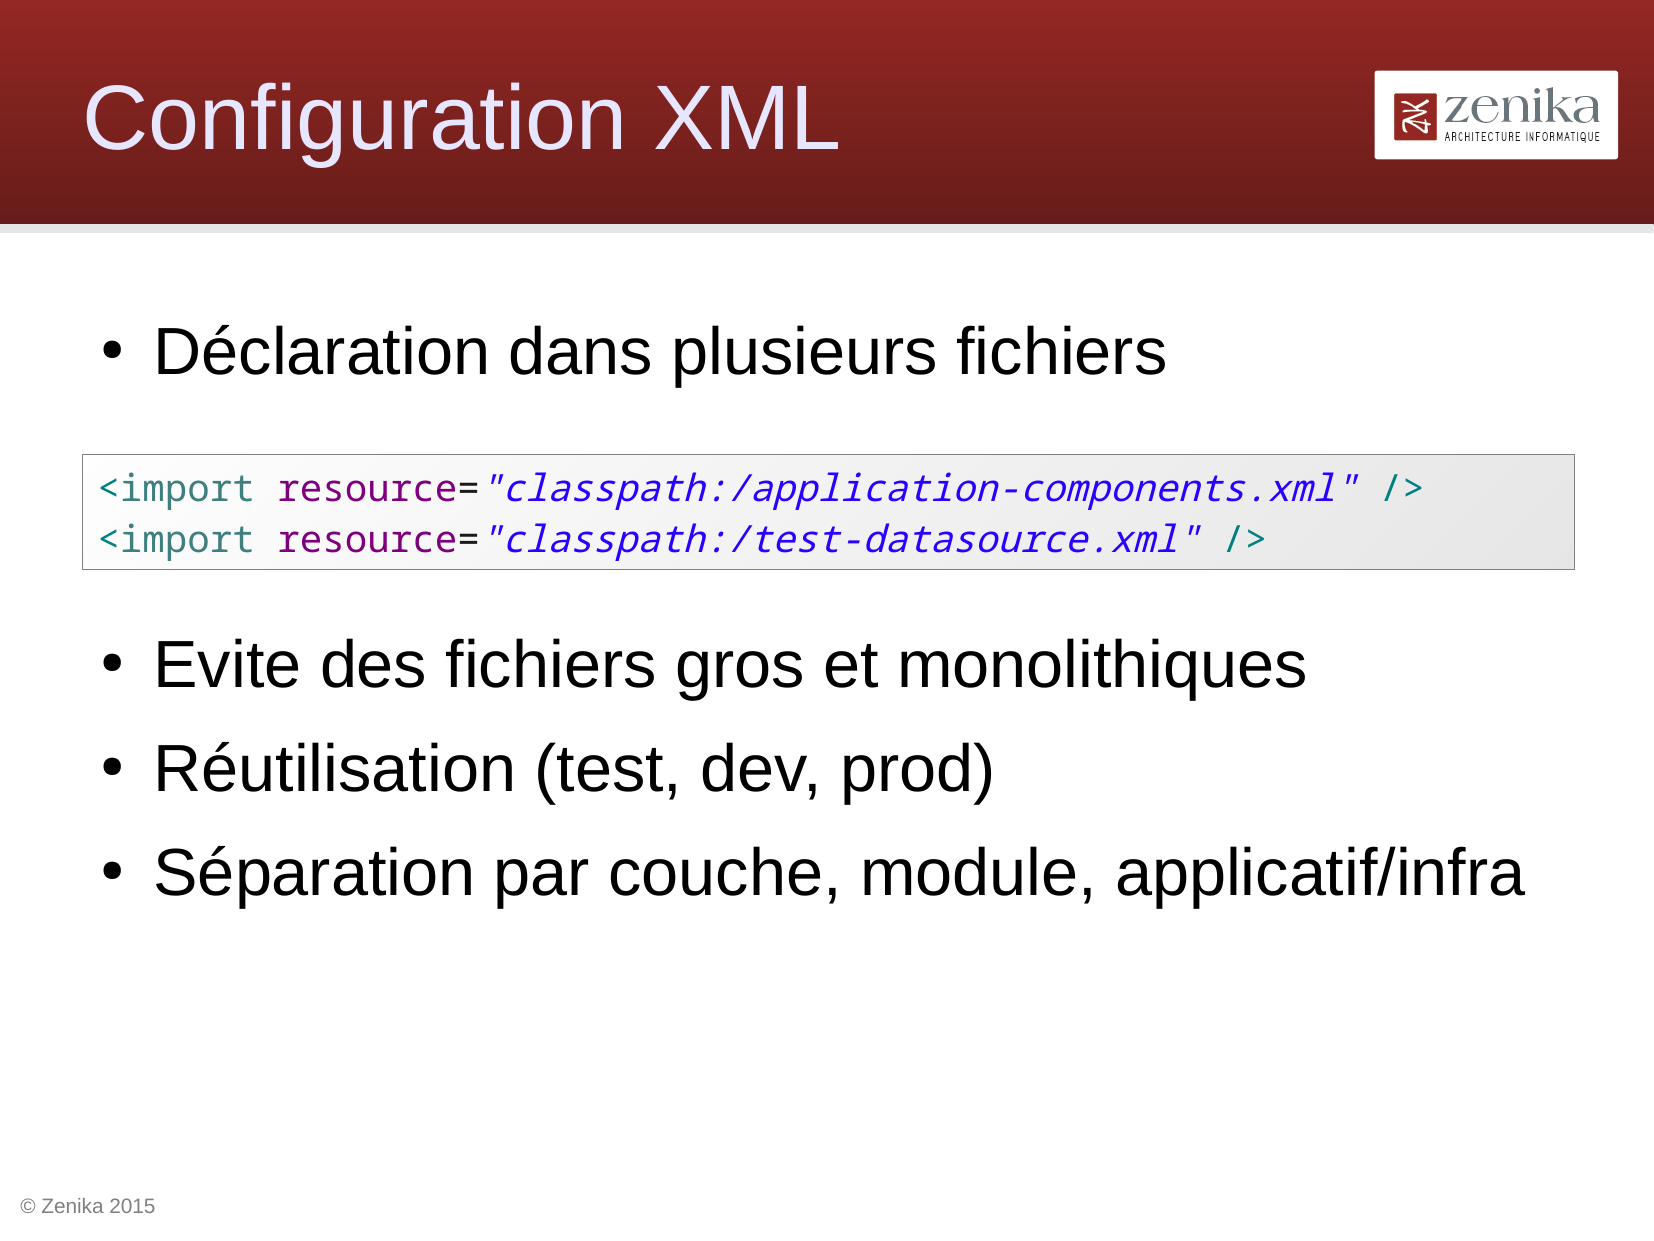

# Configuration XML
Déclaration dans plusieurs fichiers
Evite des fichiers gros et monolithiques
Réutilisation (test, dev, prod)
Séparation par couche, module, applicatif/infra
<import resource="classpath:/application-components.xml" />
<import resource="classpath:/test-datasource.xml" />